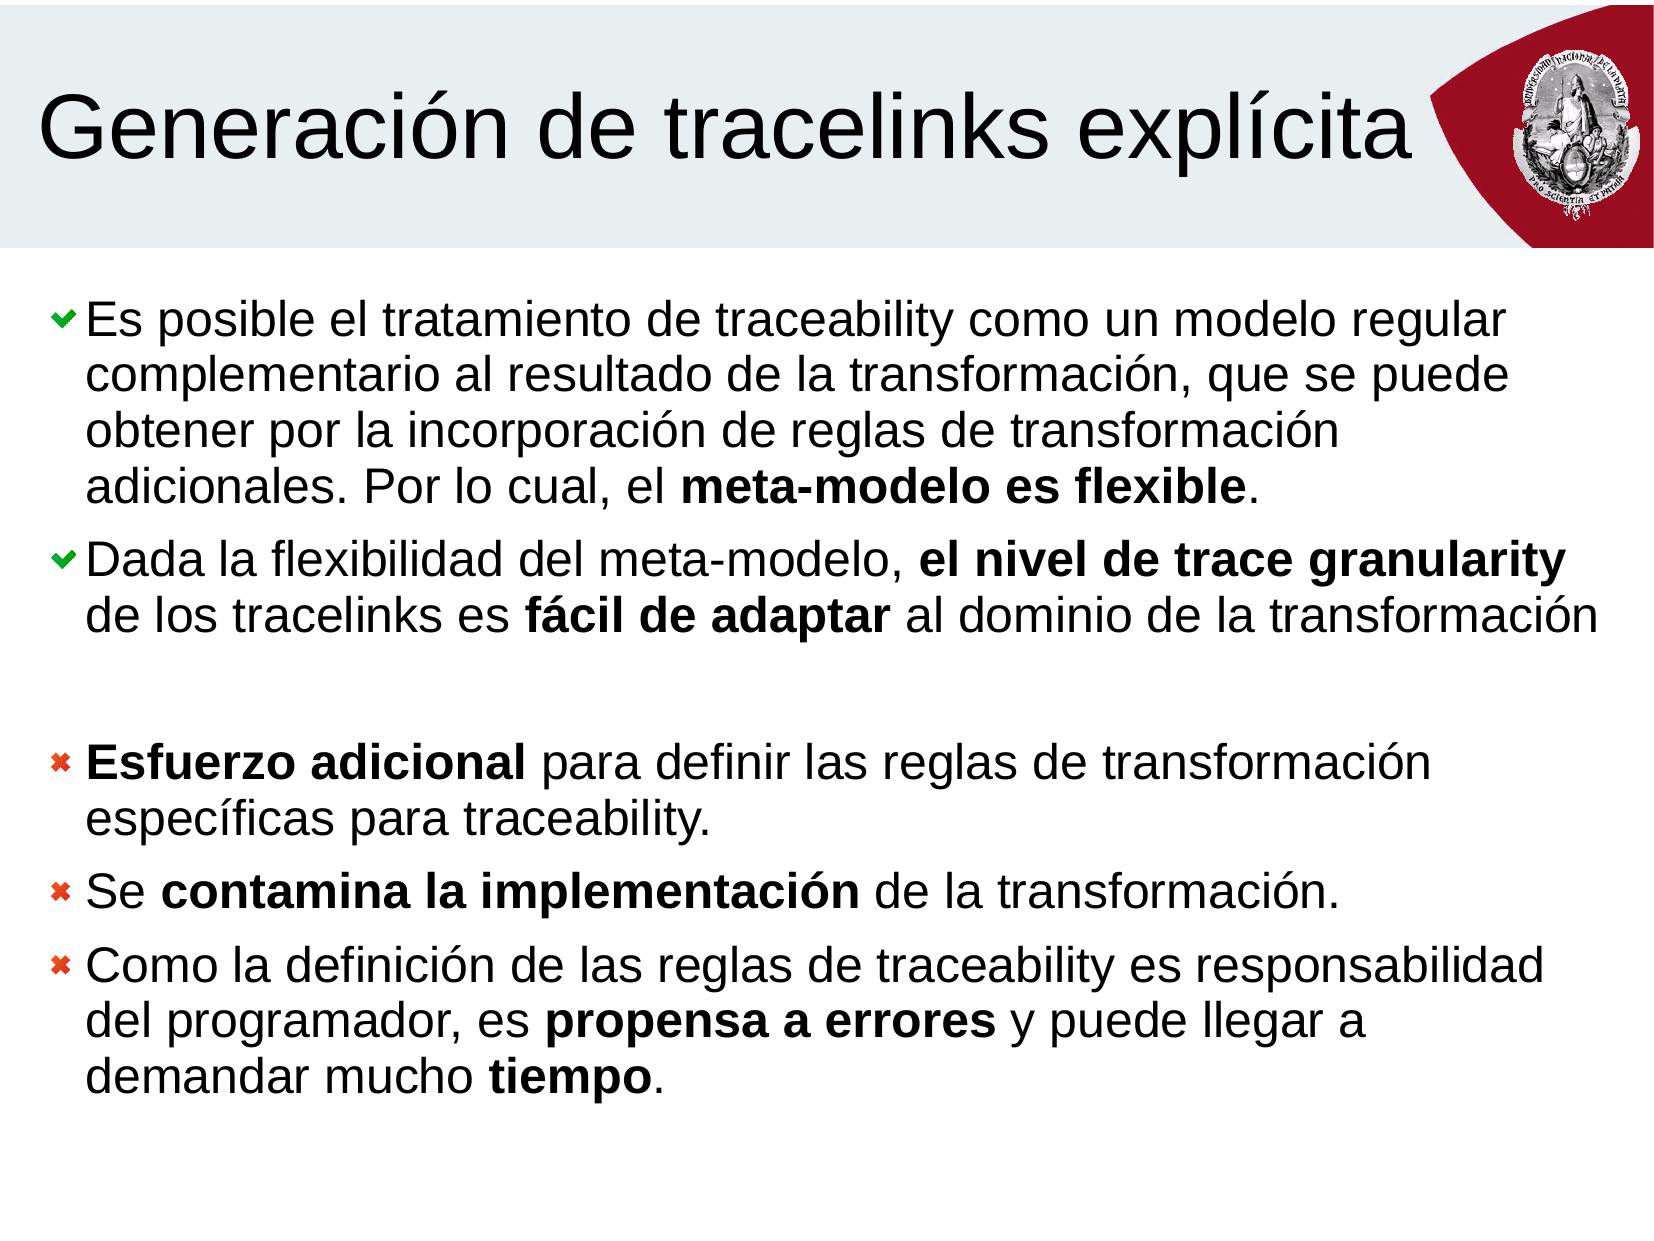

# Generación de tracelinks explícita
Es posible el tratamiento de traceability como un modelo regular complementario al resultado de la transformación, que se puede obtener por la incorporación de reglas de transformación adicionales. Por lo cual, el meta-modelo es flexible.
Dada la flexibilidad del meta-modelo, el nivel de trace granularity de los tracelinks es fácil de adaptar al dominio de la transformación
Esfuerzo adicional para definir las reglas de transformación específicas para traceability.
Se contamina la implementación de la transformación.
Como la definición de las reglas de traceability es responsabilidad del programador, es propensa a errores y puede llegar a demandar mucho tiempo.